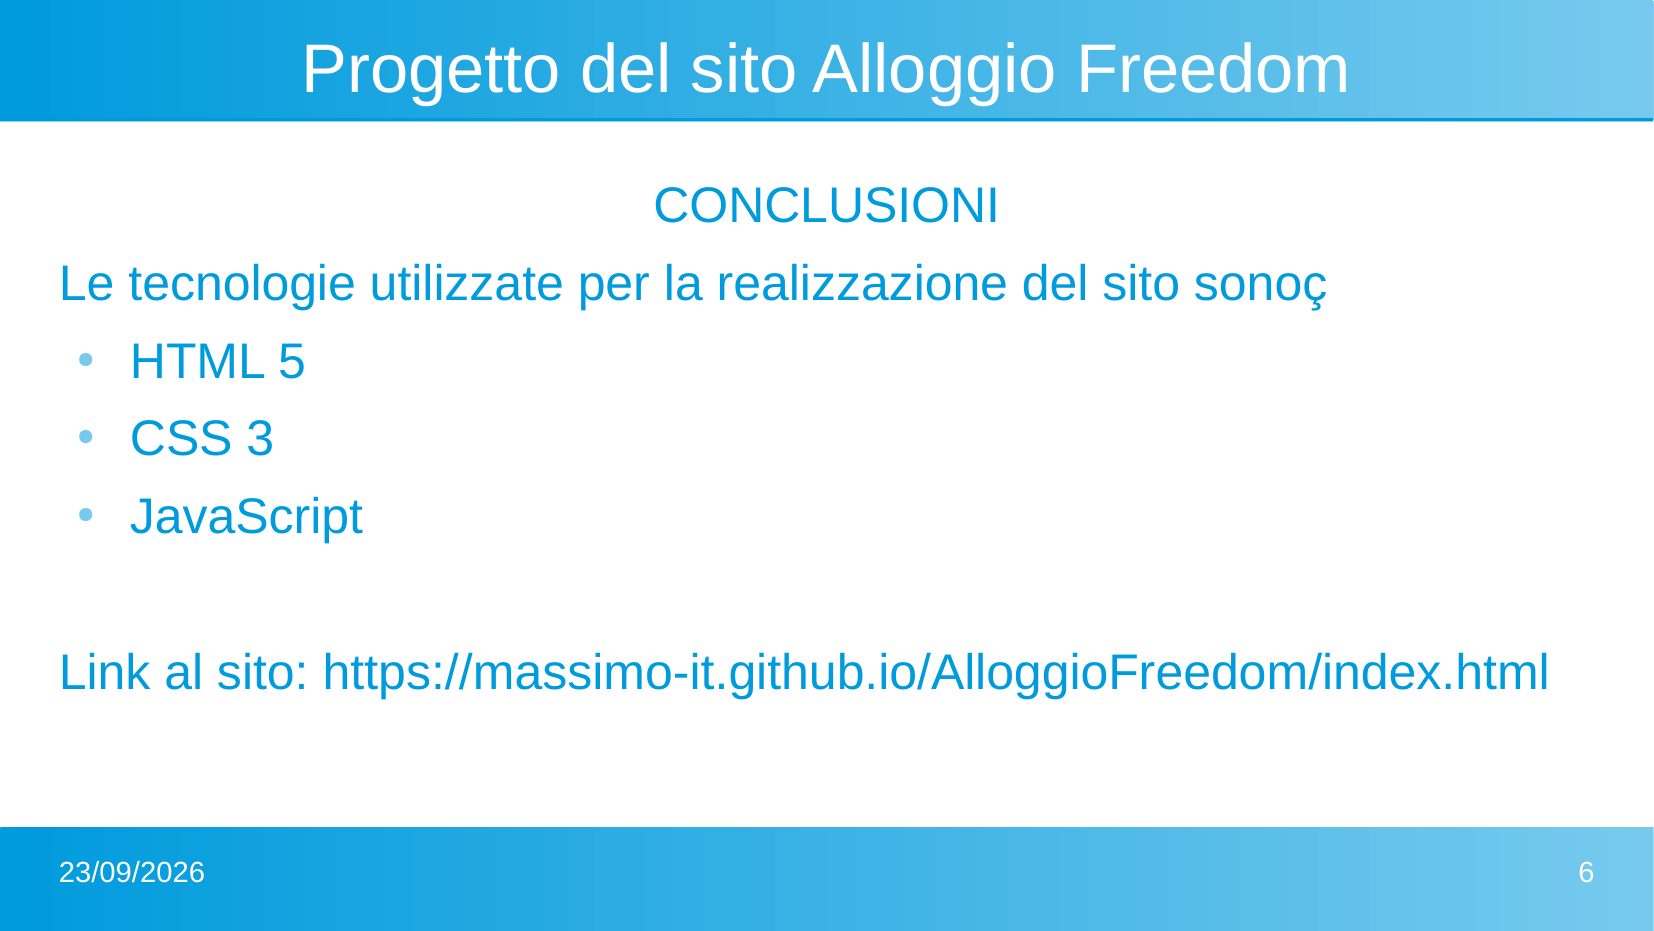

# Progetto del sito Alloggio Freedom
CONCLUSIONI
Le tecnologie utilizzate per la realizzazione del sito sonoç
HTML 5
CSS 3
JavaScript
Link al sito: https://massimo-it.github.io/AlloggioFreedom/index.html
6